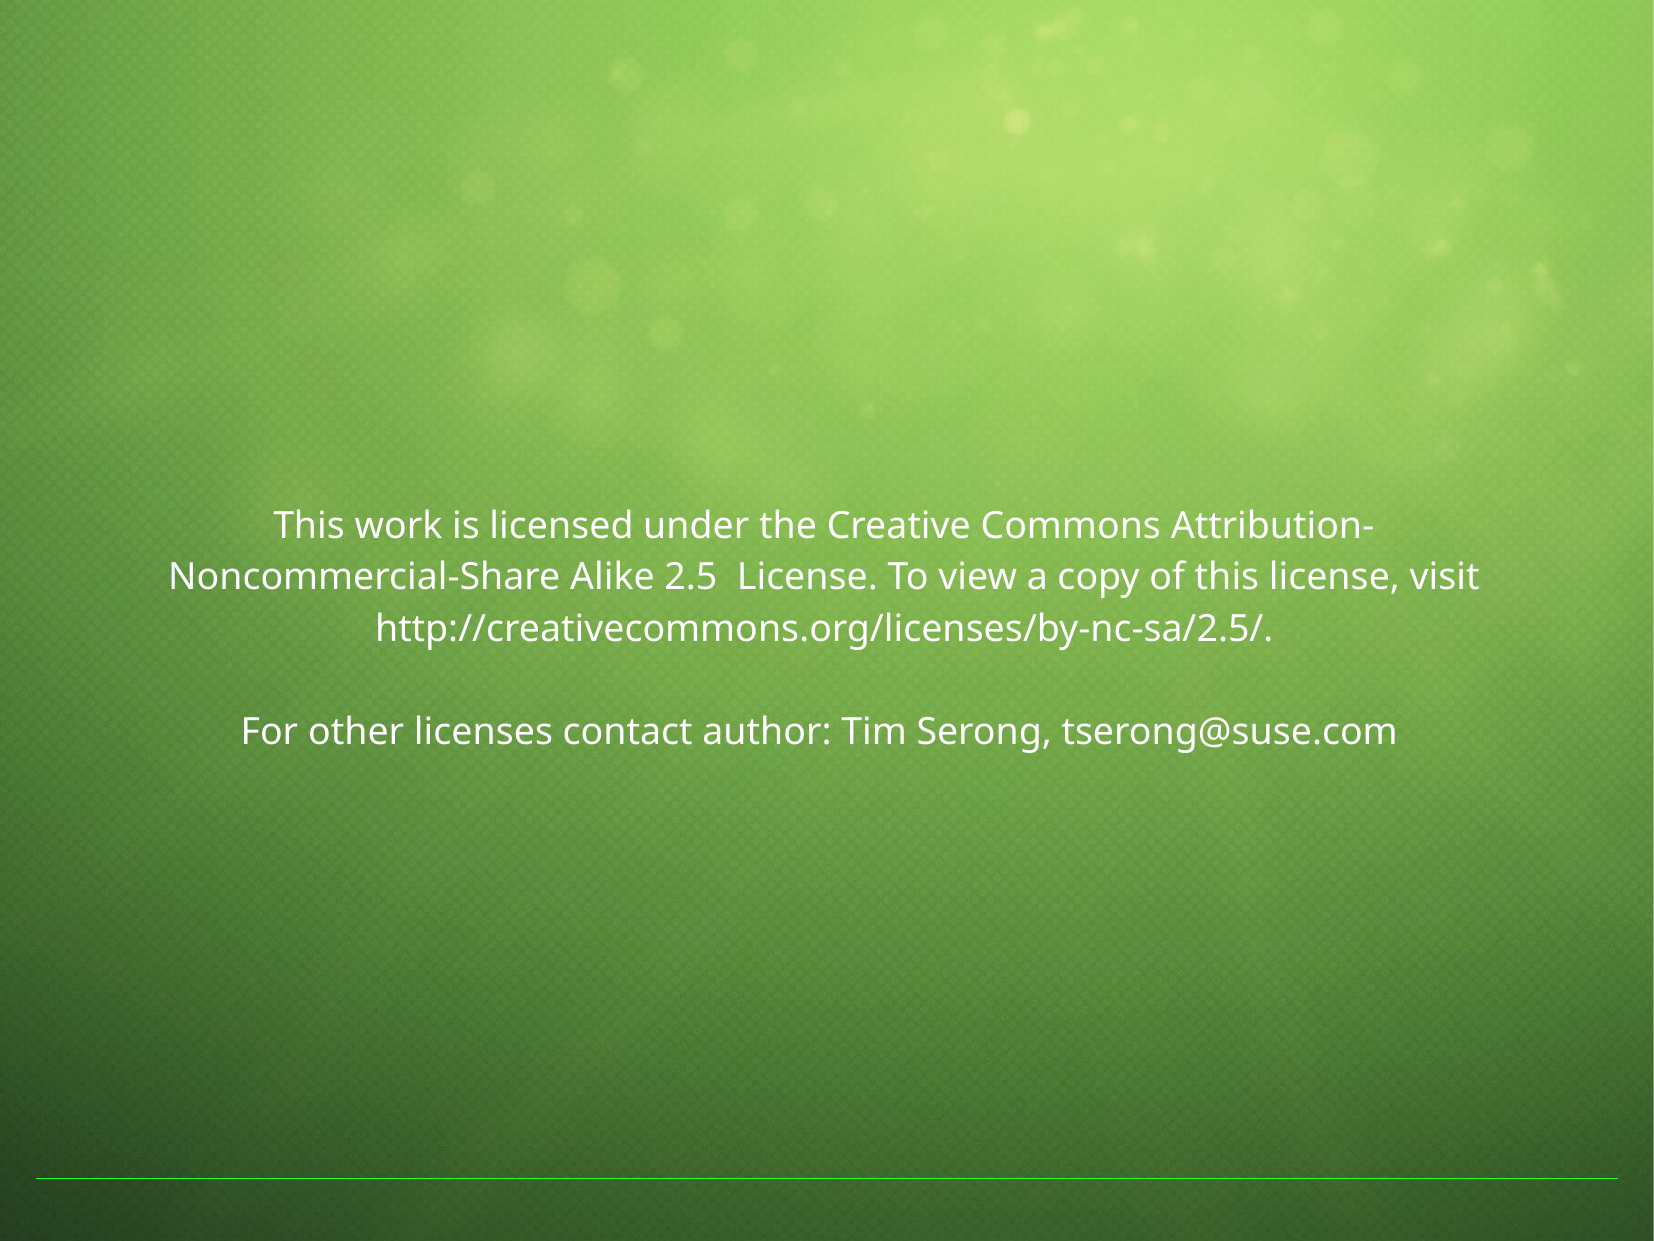

This work is licensed under the Creative Commons Attribution-Noncommercial-Share Alike 2.5 License. To view a copy of this license, visit http://creativecommons.org/licenses/by-nc-sa/2.5/.
For other licenses contact author: Tim Serong, tserong@suse.com
66